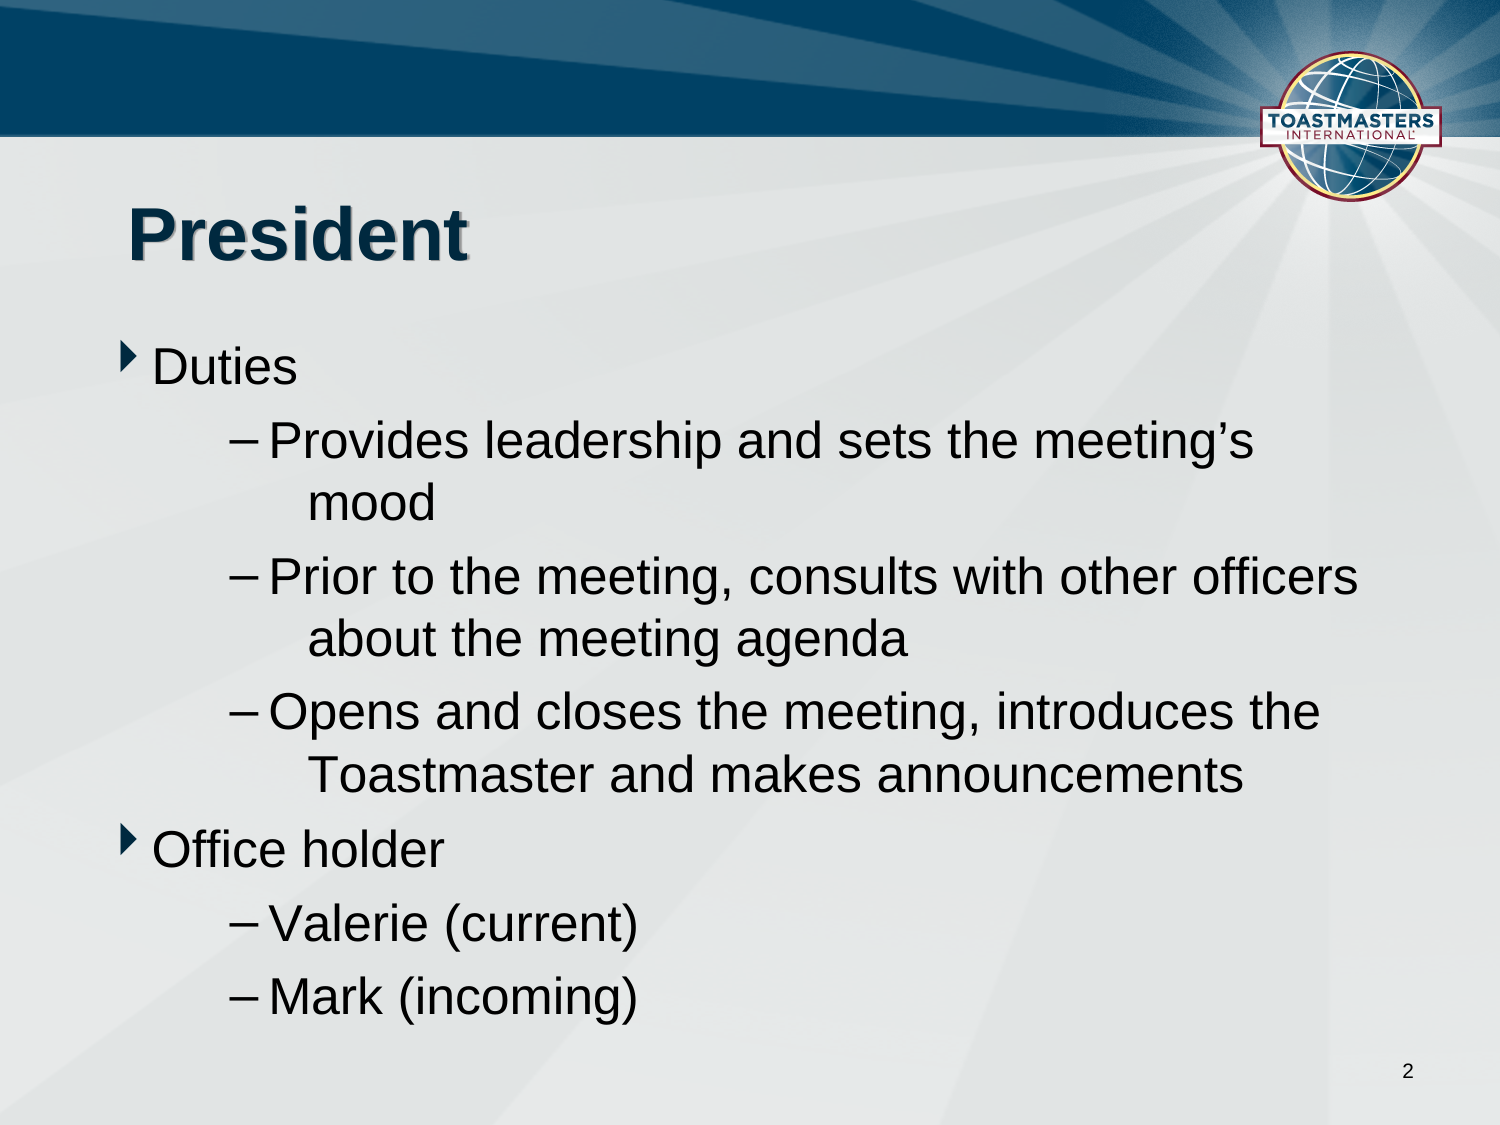

President
# Duties
Provides leadership and sets the meeting’s mood
Prior to the meeting, consults with other officers about the meeting agenda
Opens and closes the meeting, introduces the Toastmaster and makes announcements
Office holder
Valerie (current)
Mark (incoming)
2